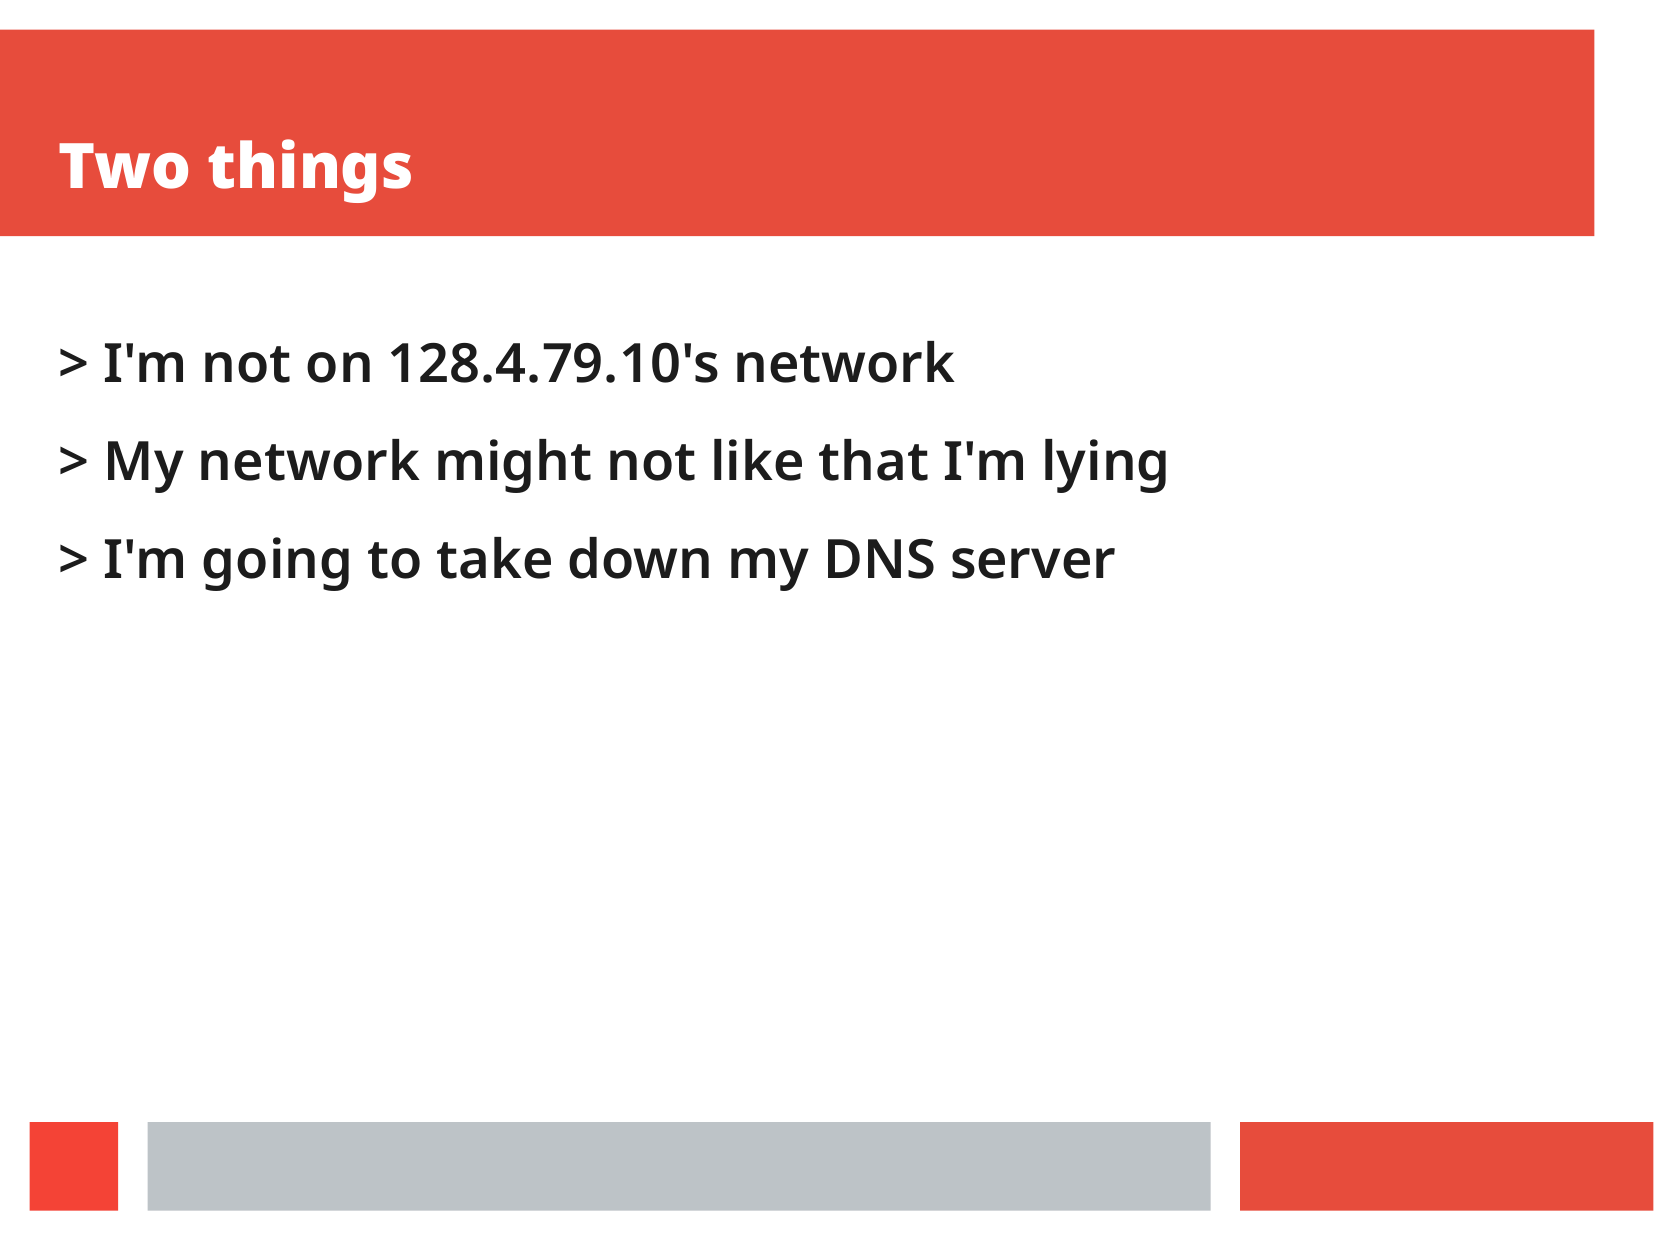

# Two things
> I'm not on 128.4.79.10's network
> My network might not like that I'm lying
> I'm going to take down my DNS server